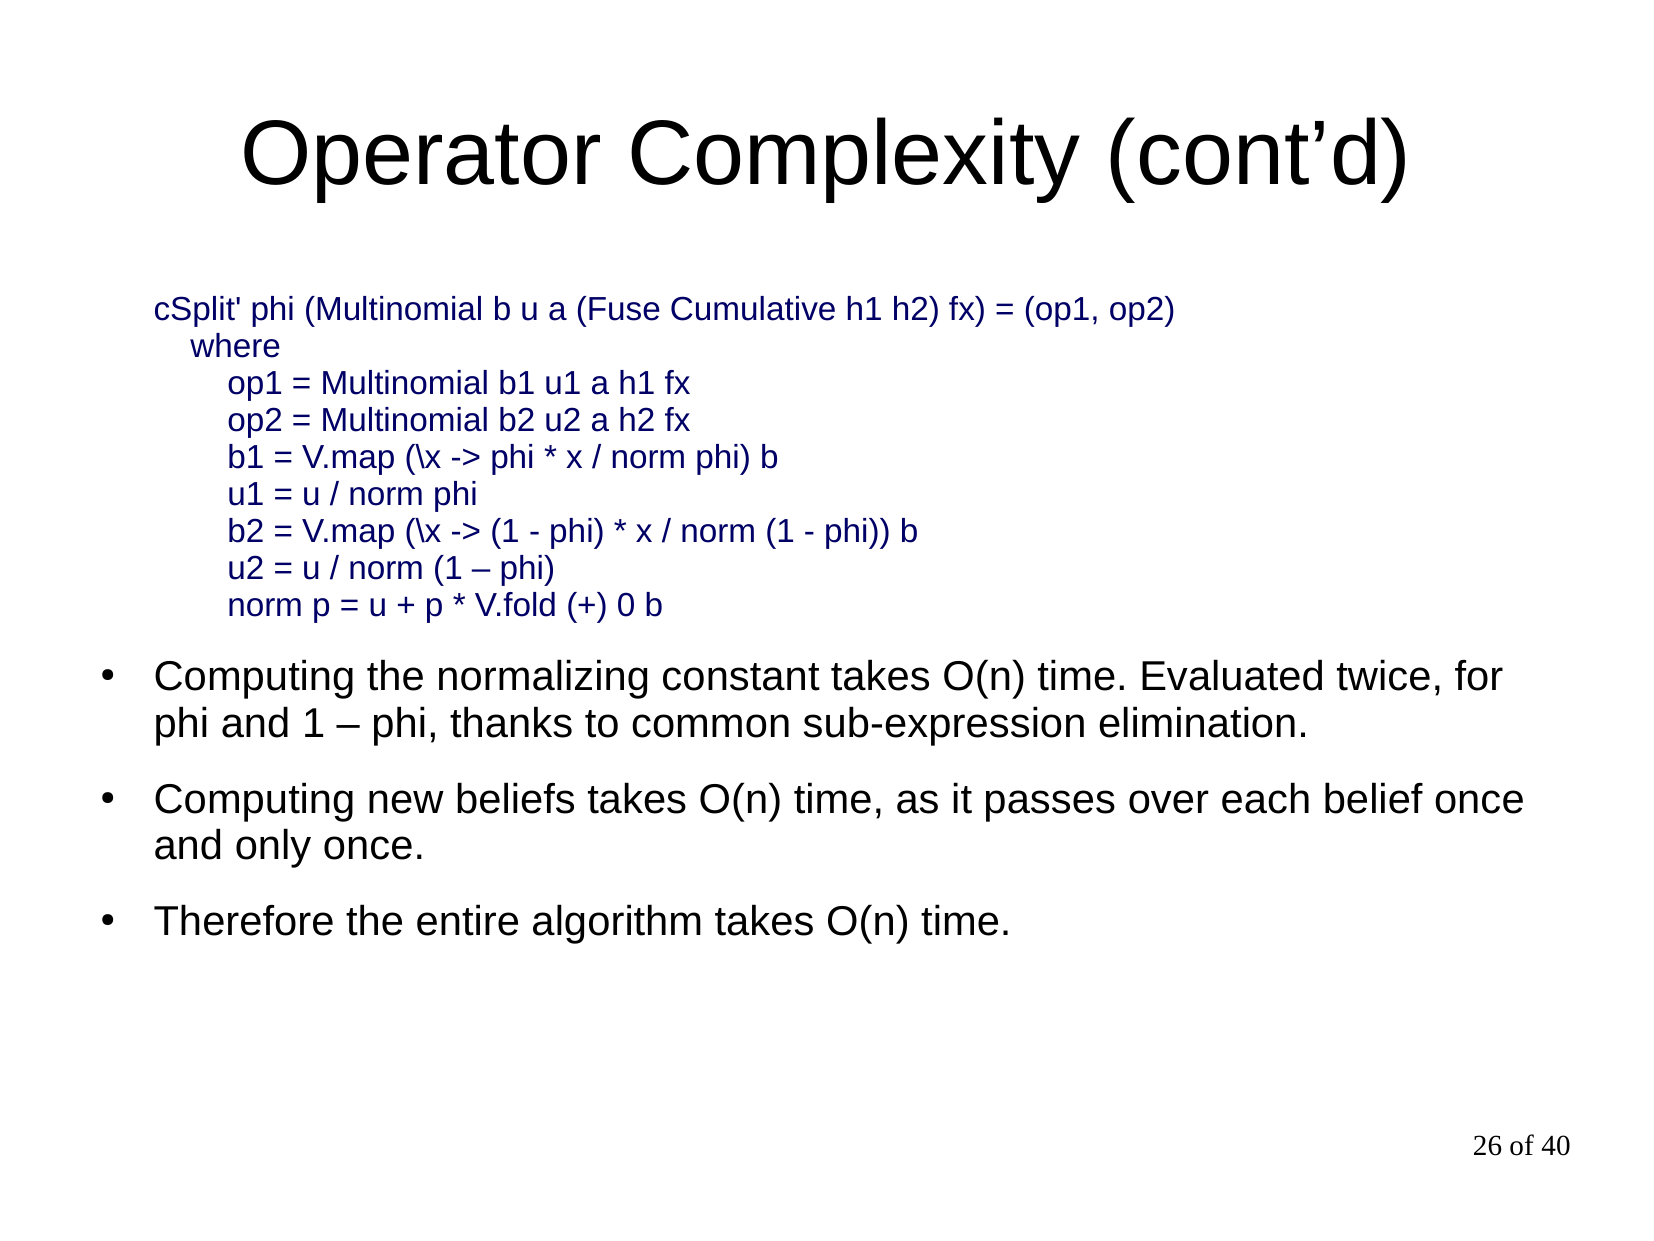

# Operator Complexity (cont’d)
cSplit' phi (Multinomial b u a (Fuse Cumulative h1 h2) fx) = (op1, op2)
 where
 op1 = Multinomial b1 u1 a h1 fx
 op2 = Multinomial b2 u2 a h2 fx
 b1 = V.map (\x -> phi * x / norm phi) b
 u1 = u / norm phi
 b2 = V.map (\x -> (1 - phi) * x / norm (1 - phi)) b
 u2 = u / norm (1 – phi)
 norm p = u + p * V.fold (+) 0 b
Computing the normalizing constant takes O(n) time. Evaluated twice, for phi and 1 – phi, thanks to common sub-expression elimination.
Computing new beliefs takes O(n) time, as it passes over each belief once and only once.
Therefore the entire algorithm takes O(n) time.
26